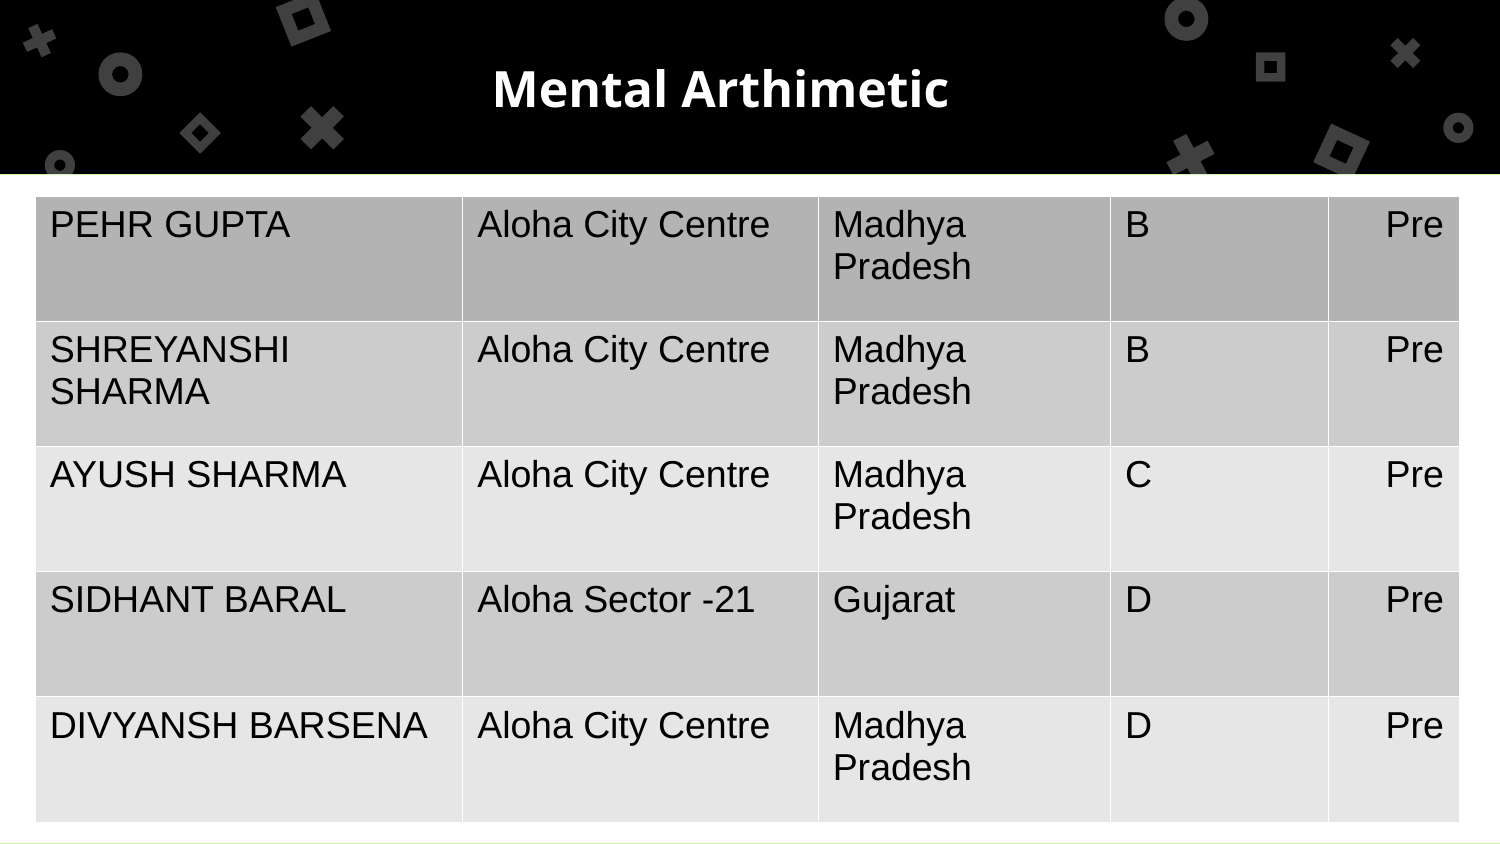

Mental Arthimetic
| PEHR GUPTA | Aloha City Centre | Madhya Pradesh | B | Pre |
| --- | --- | --- | --- | --- |
| SHREYANSHI SHARMA | Aloha City Centre | Madhya Pradesh | B | Pre |
| AYUSH SHARMA | Aloha City Centre | Madhya Pradesh | C | Pre |
| SIDHANT BARAL | Aloha Sector -21 | Gujarat | D | Pre |
| DIVYANSH BARSENA | Aloha City Centre | Madhya Pradesh | D | Pre |